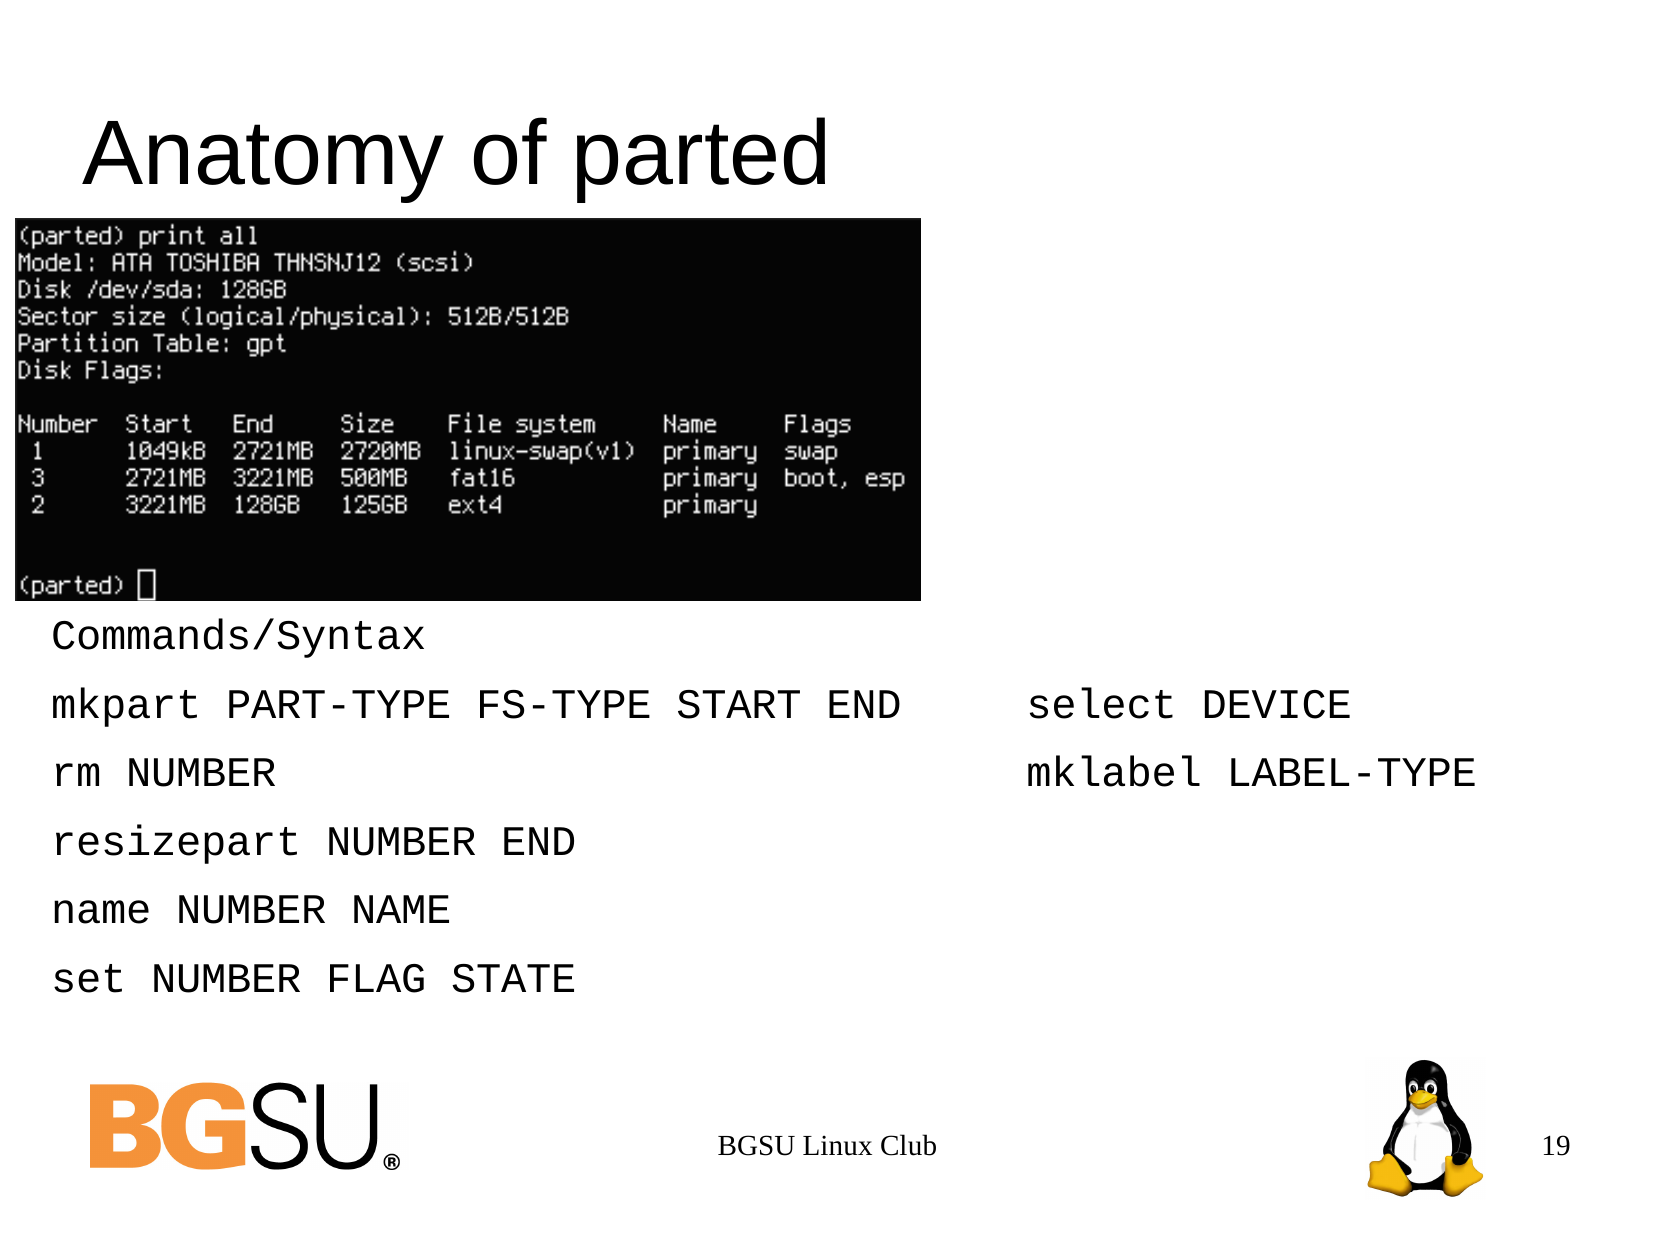

# Anatomy of parted
Commands/Syntax
mkpart PART-TYPE FS-TYPE START END select DEVICE
rm NUMBER mklabel LABEL-TYPE
resizepart NUMBER END
name NUMBER NAME
set NUMBER FLAG STATE
BGSU Linux Club
19